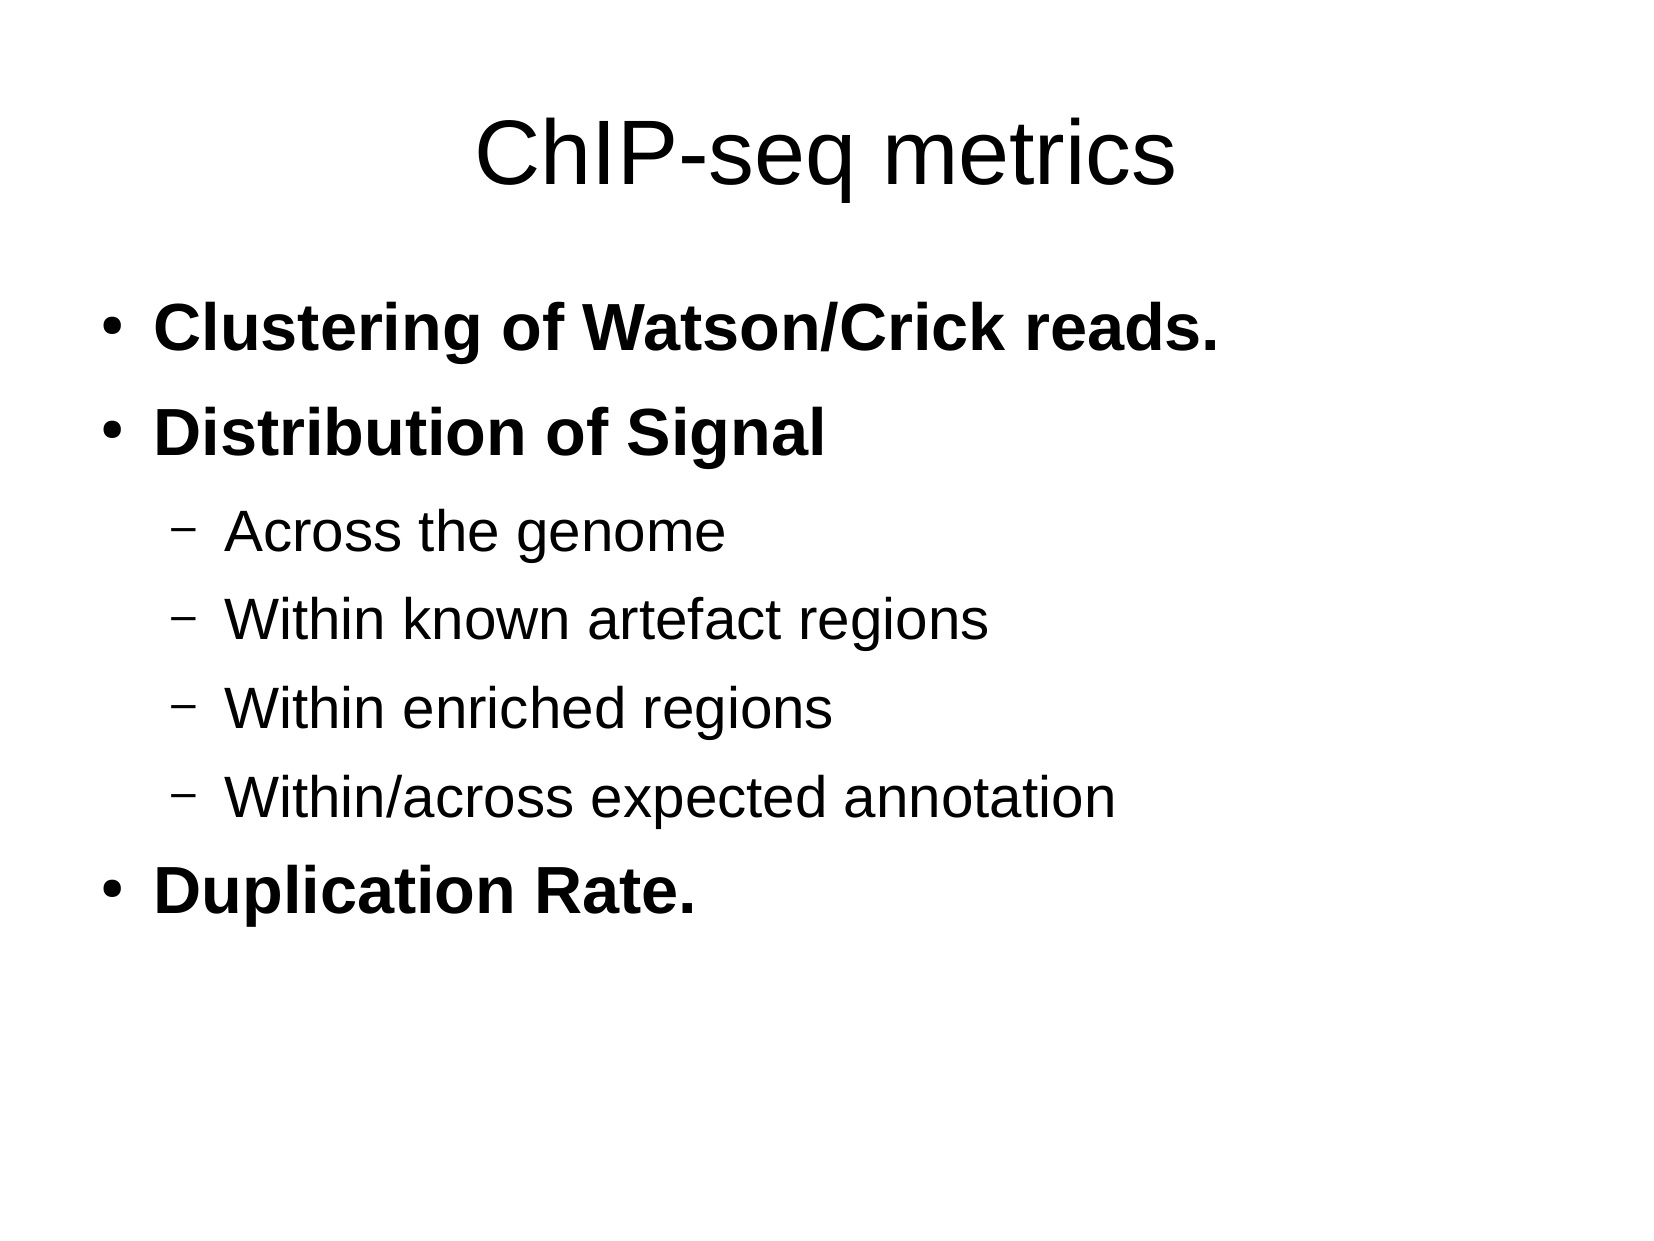

# ChIP-seq metrics
Clustering of Watson/Crick reads.
Distribution of Signal
Across the genome
Within known artefact regions
Within enriched regions
Within/across expected annotation
Duplication Rate.